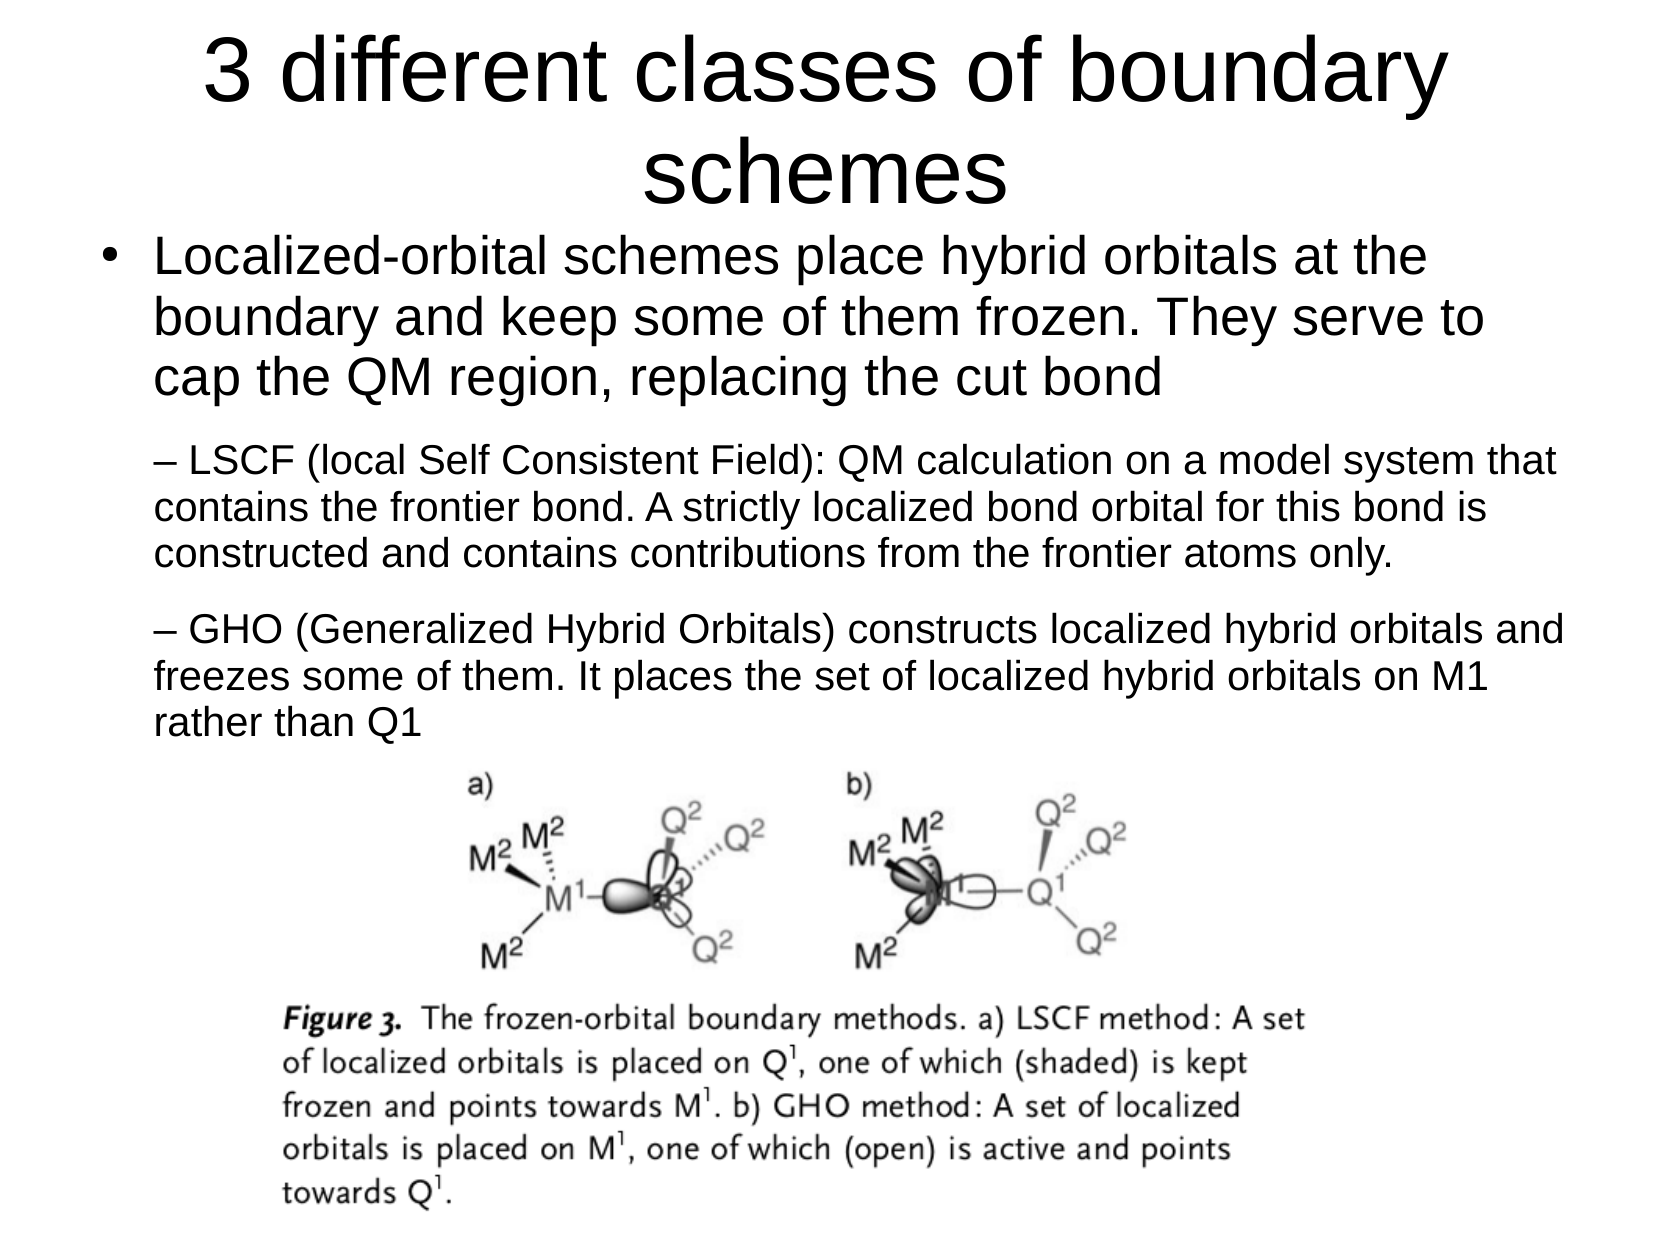

# 3 different classes of boundary schemes
Localized-orbital schemes place hybrid orbitals at the boundary and keep some of them frozen. They serve to cap the QM region, replacing the cut bond
– LSCF (local Self Consistent Field): QM calculation on a model system that contains the frontier bond. A strictly localized bond orbital for this bond is constructed and contains contributions from the frontier atoms only.
– GHO (Generalized Hybrid Orbitals) constructs localized hybrid orbitals and freezes some of them. It places the set of localized hybrid orbitals on M1 rather than Q1